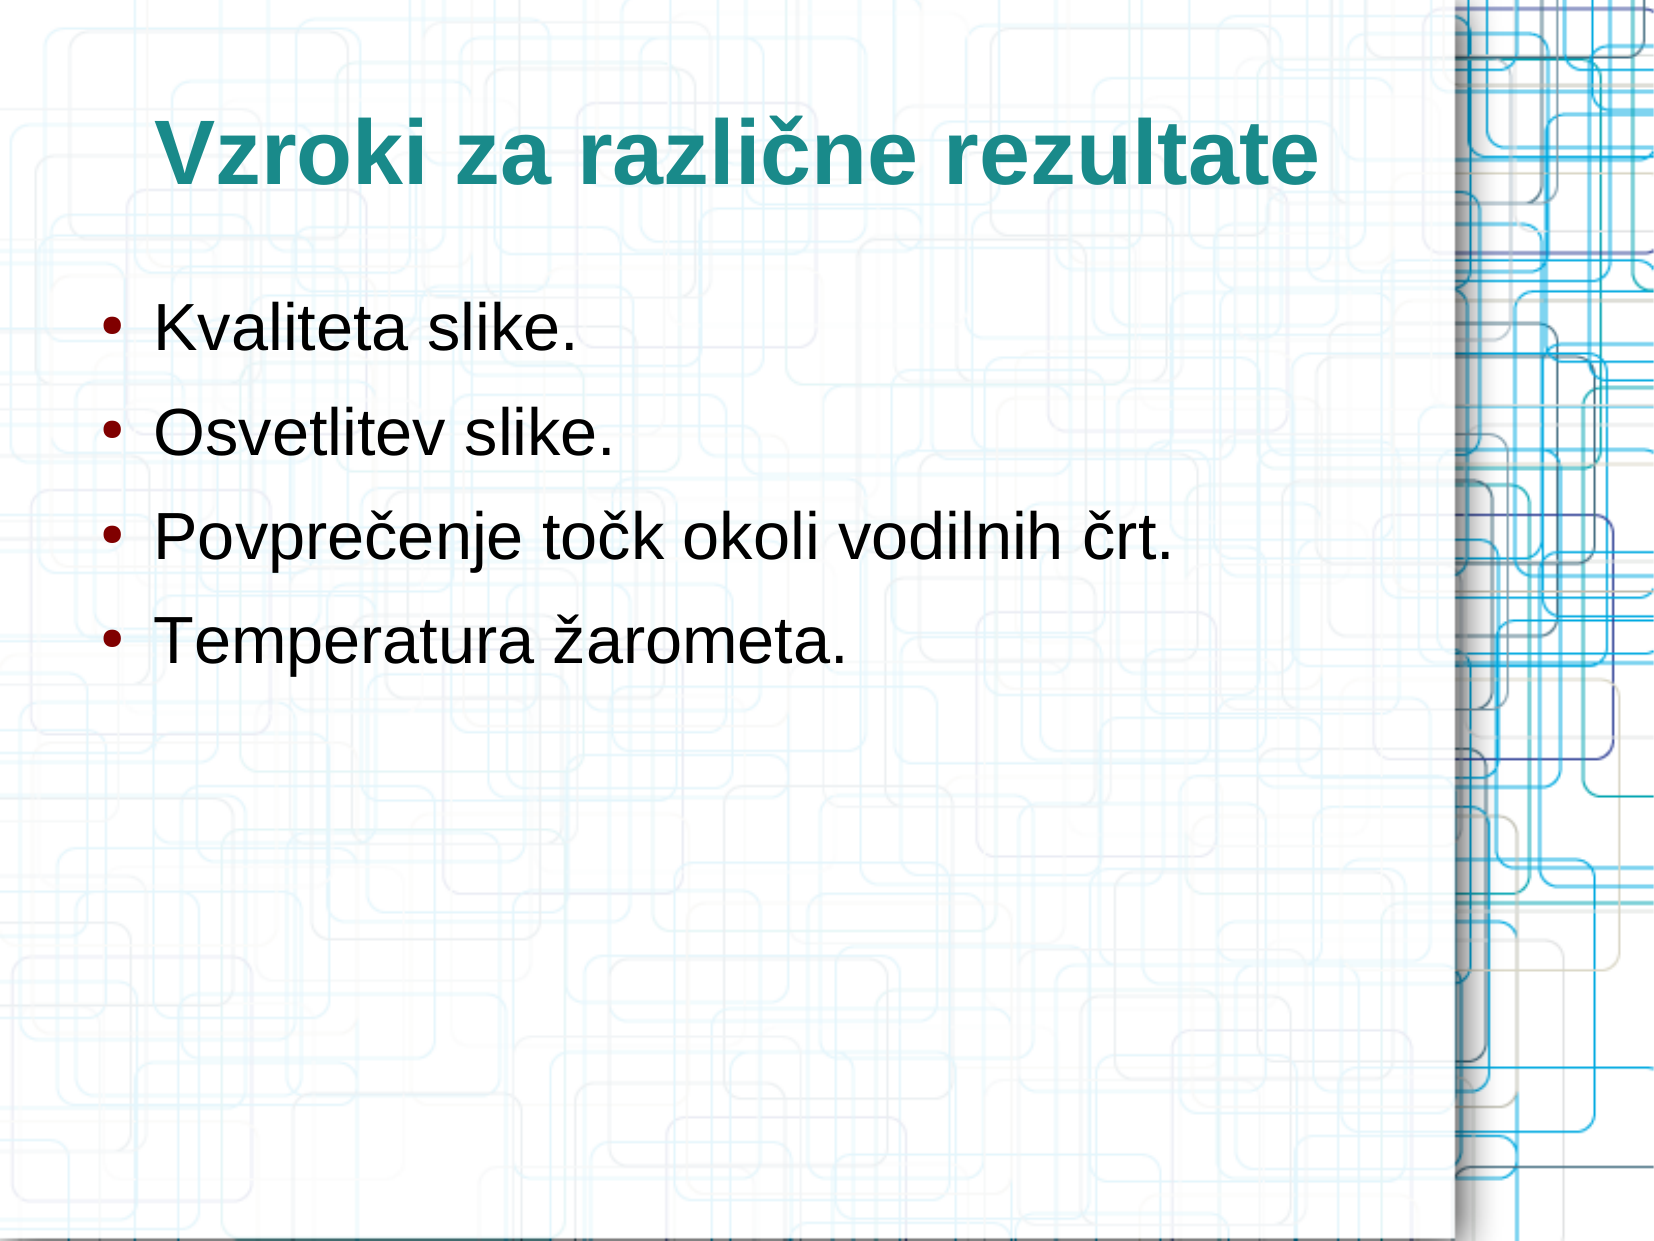

# Vzroki za različne rezultate
Kvaliteta slike.
Osvetlitev slike.
Povprečenje točk okoli vodilnih črt.
Temperatura žarometa.